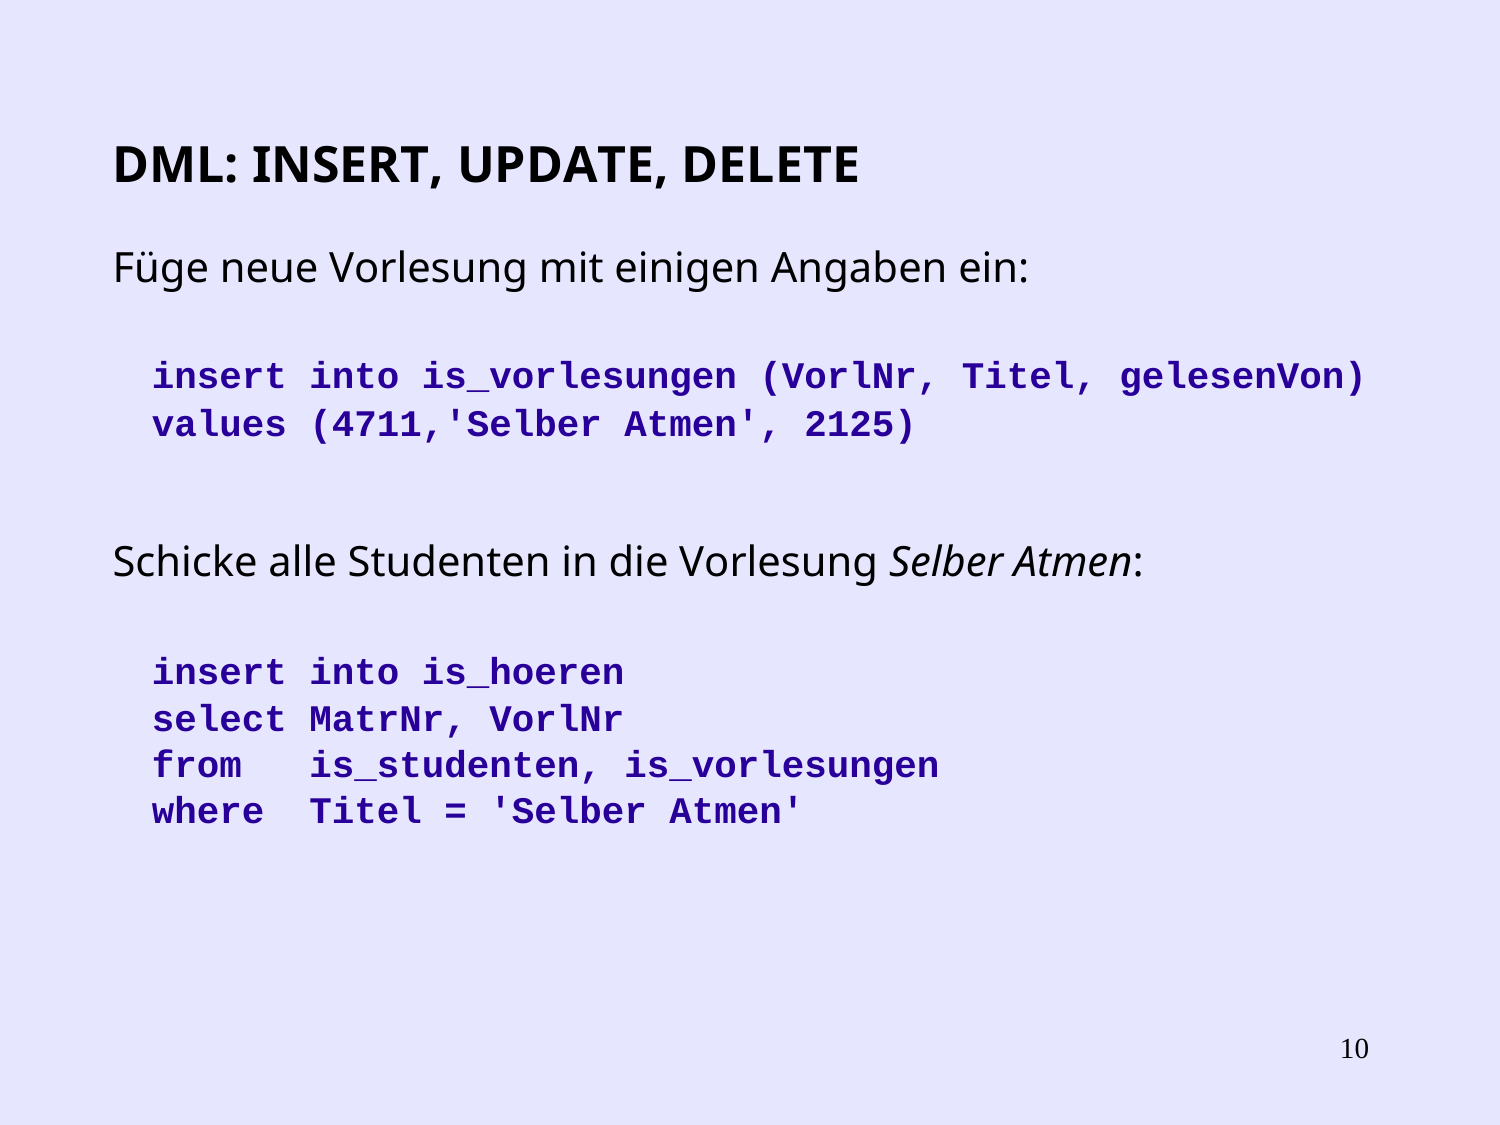

# DML: INSERT, UPDATE, DELETE
Füge neue Vorlesung mit einigen Angaben ein:
insert into is_vorlesungen (VorlNr, Titel, gelesenVon)‏
values (4711,'Selber Atmen', 2125)
Schicke alle Studenten in die Vorlesung Selber Atmen:
insert into is_hoeren
select MatrNr, VorlNr
from is_studenten, is_vorlesungen
where Titel = 'Selber Atmen'
10